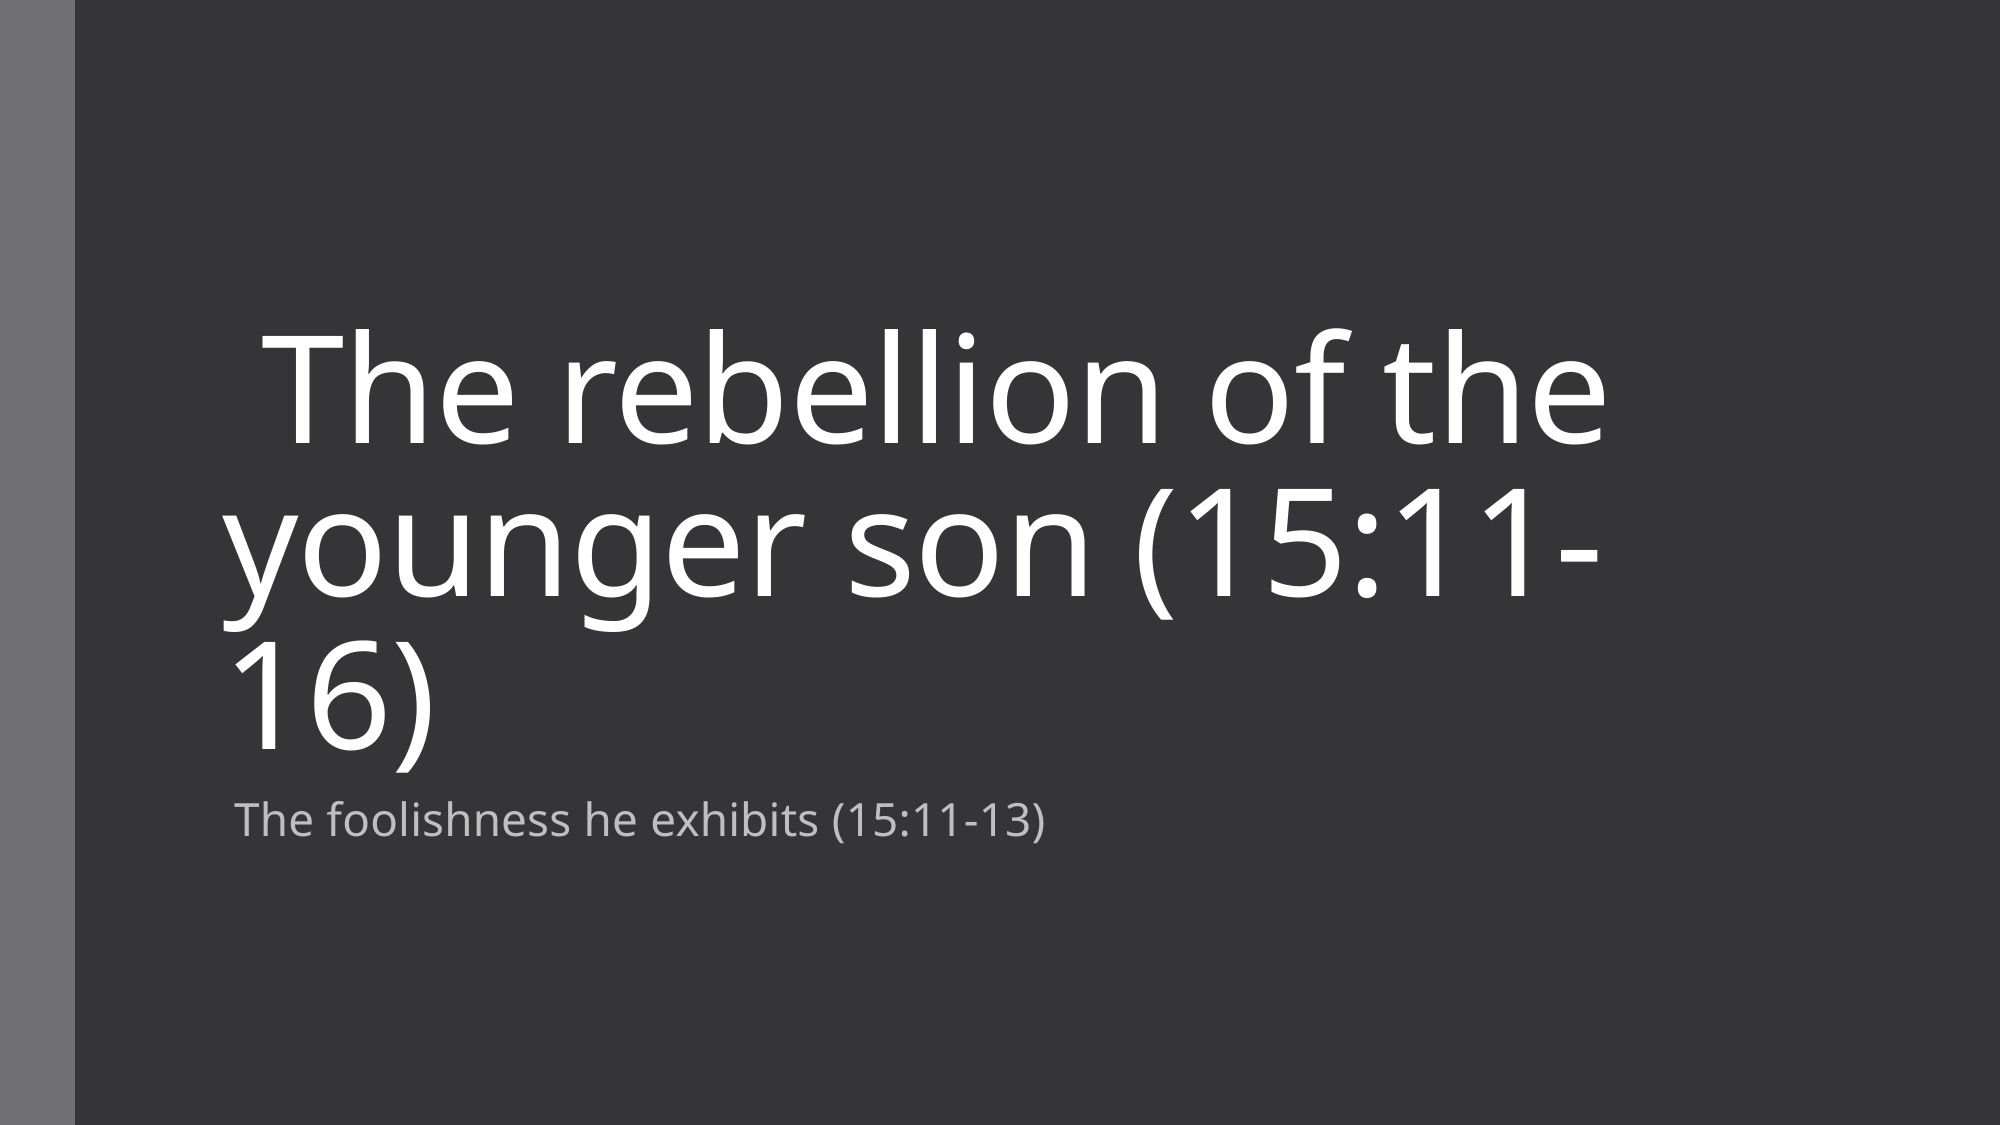

# The rebellion of the younger son (15:11-16)
 The foolishness he exhibits (15:11-13)